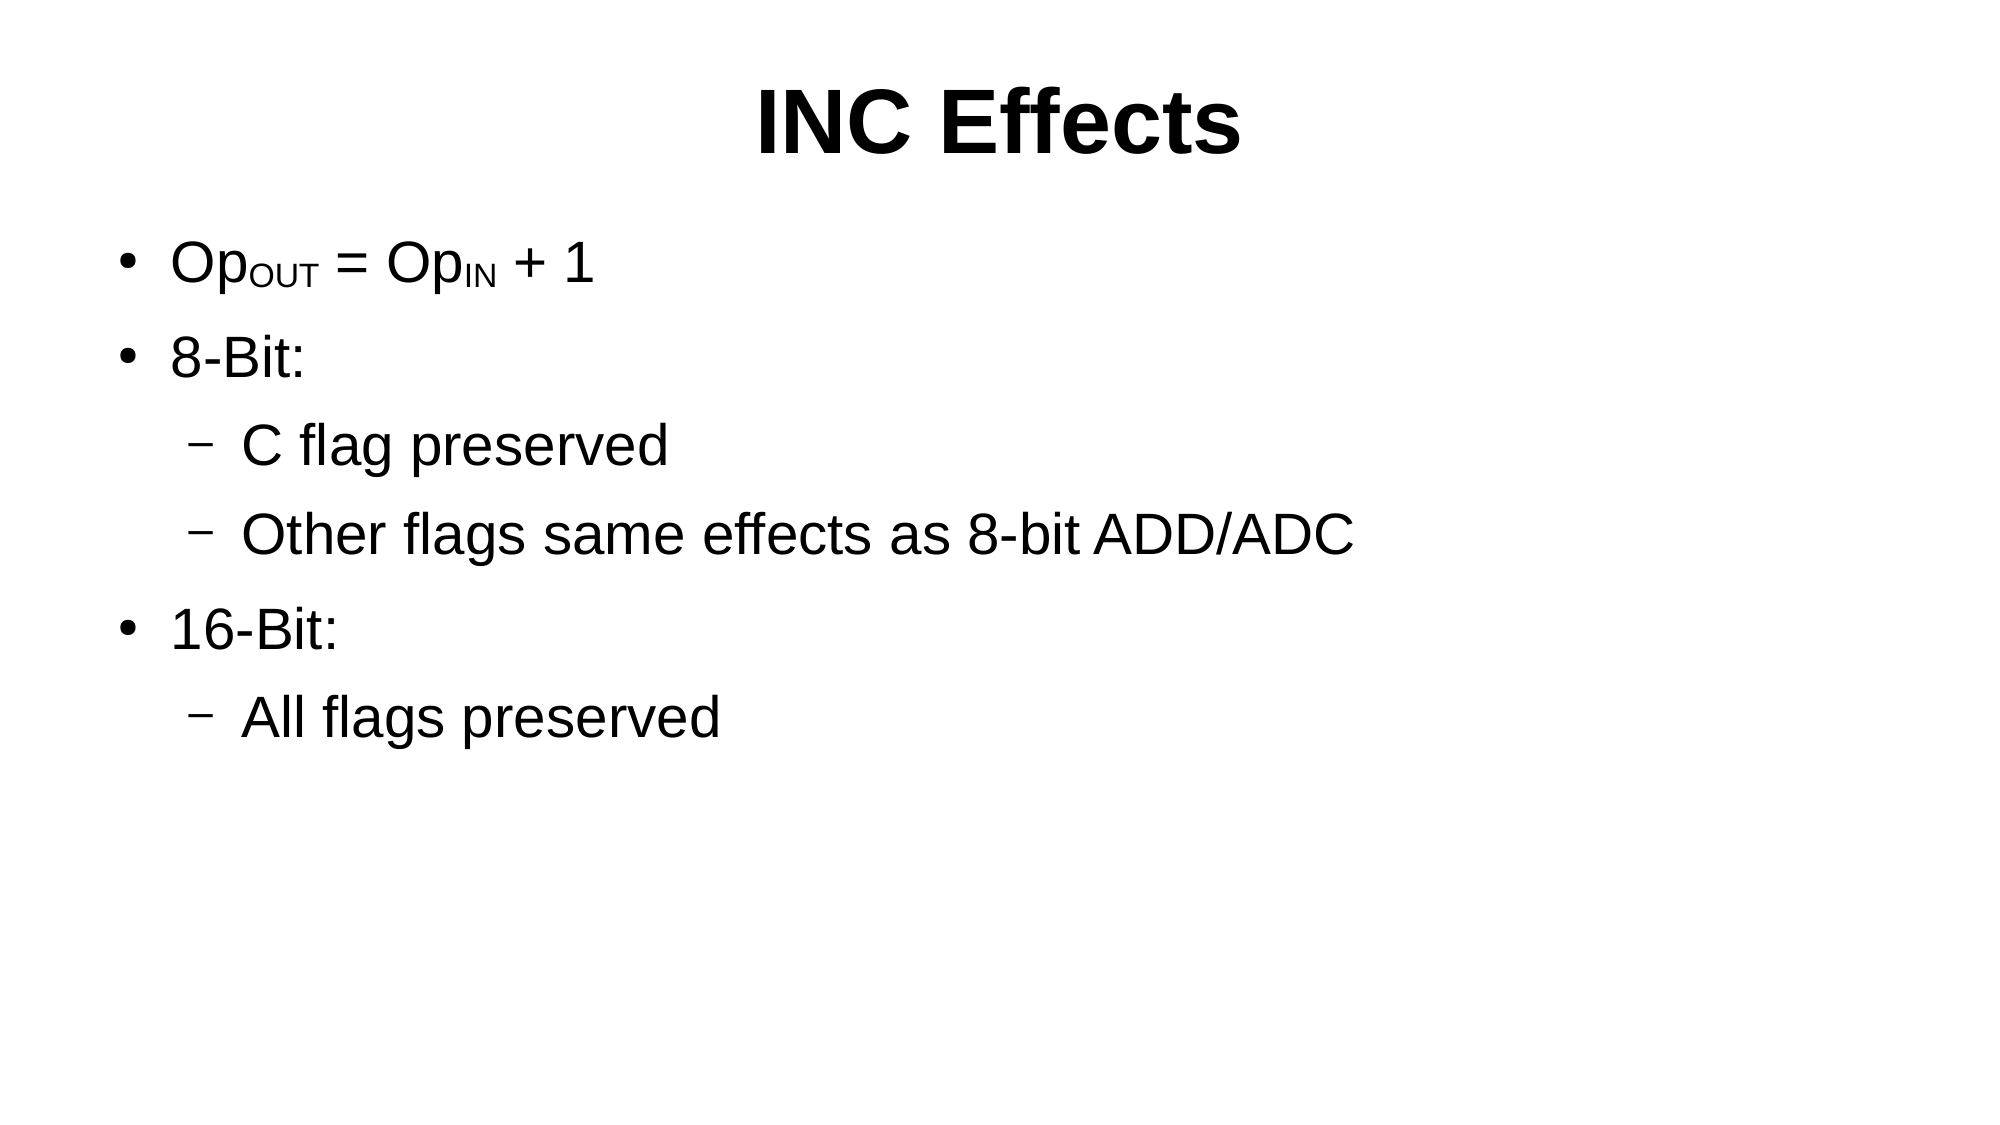

# INC Effects
OpOUT = OpIN + 1
8-Bit:
C flag preserved
Other flags same effects as 8-bit ADD/ADC
16-Bit:
All flags preserved